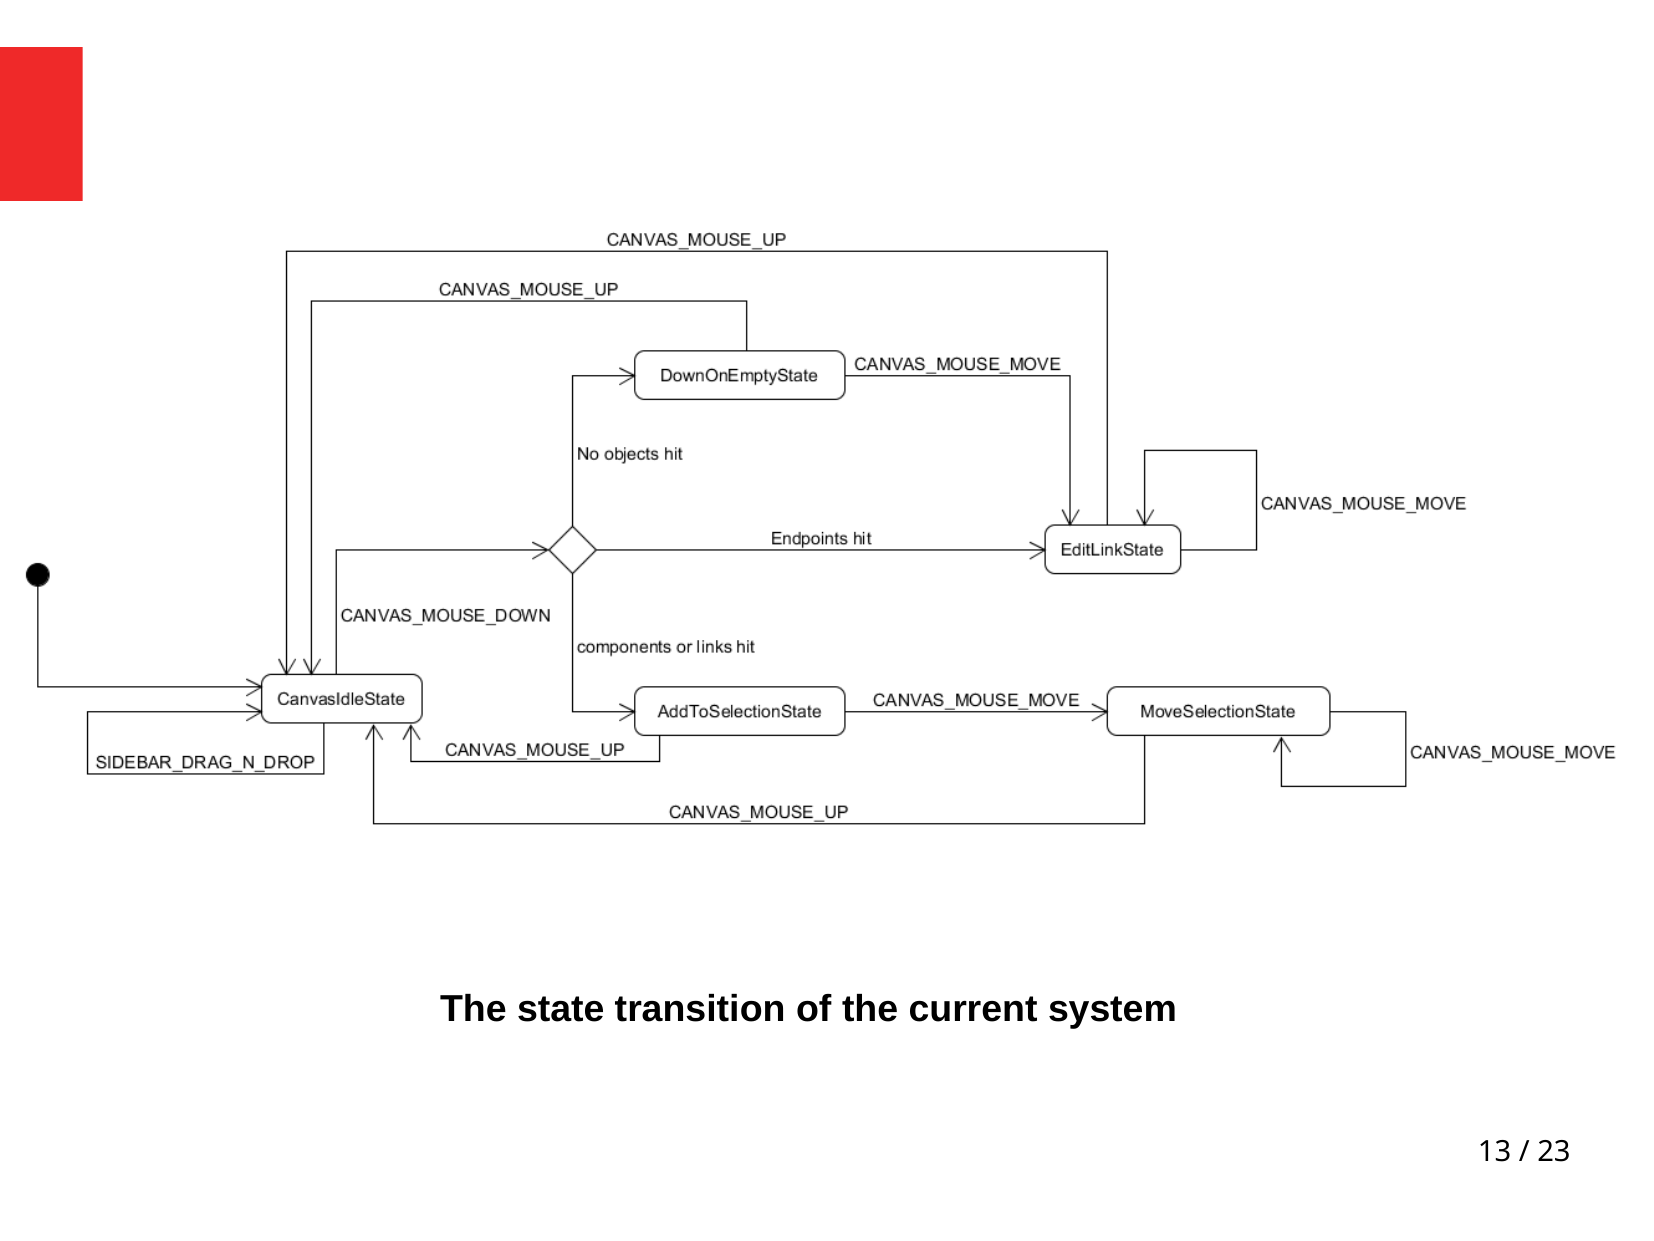

The state transition of the current system
13